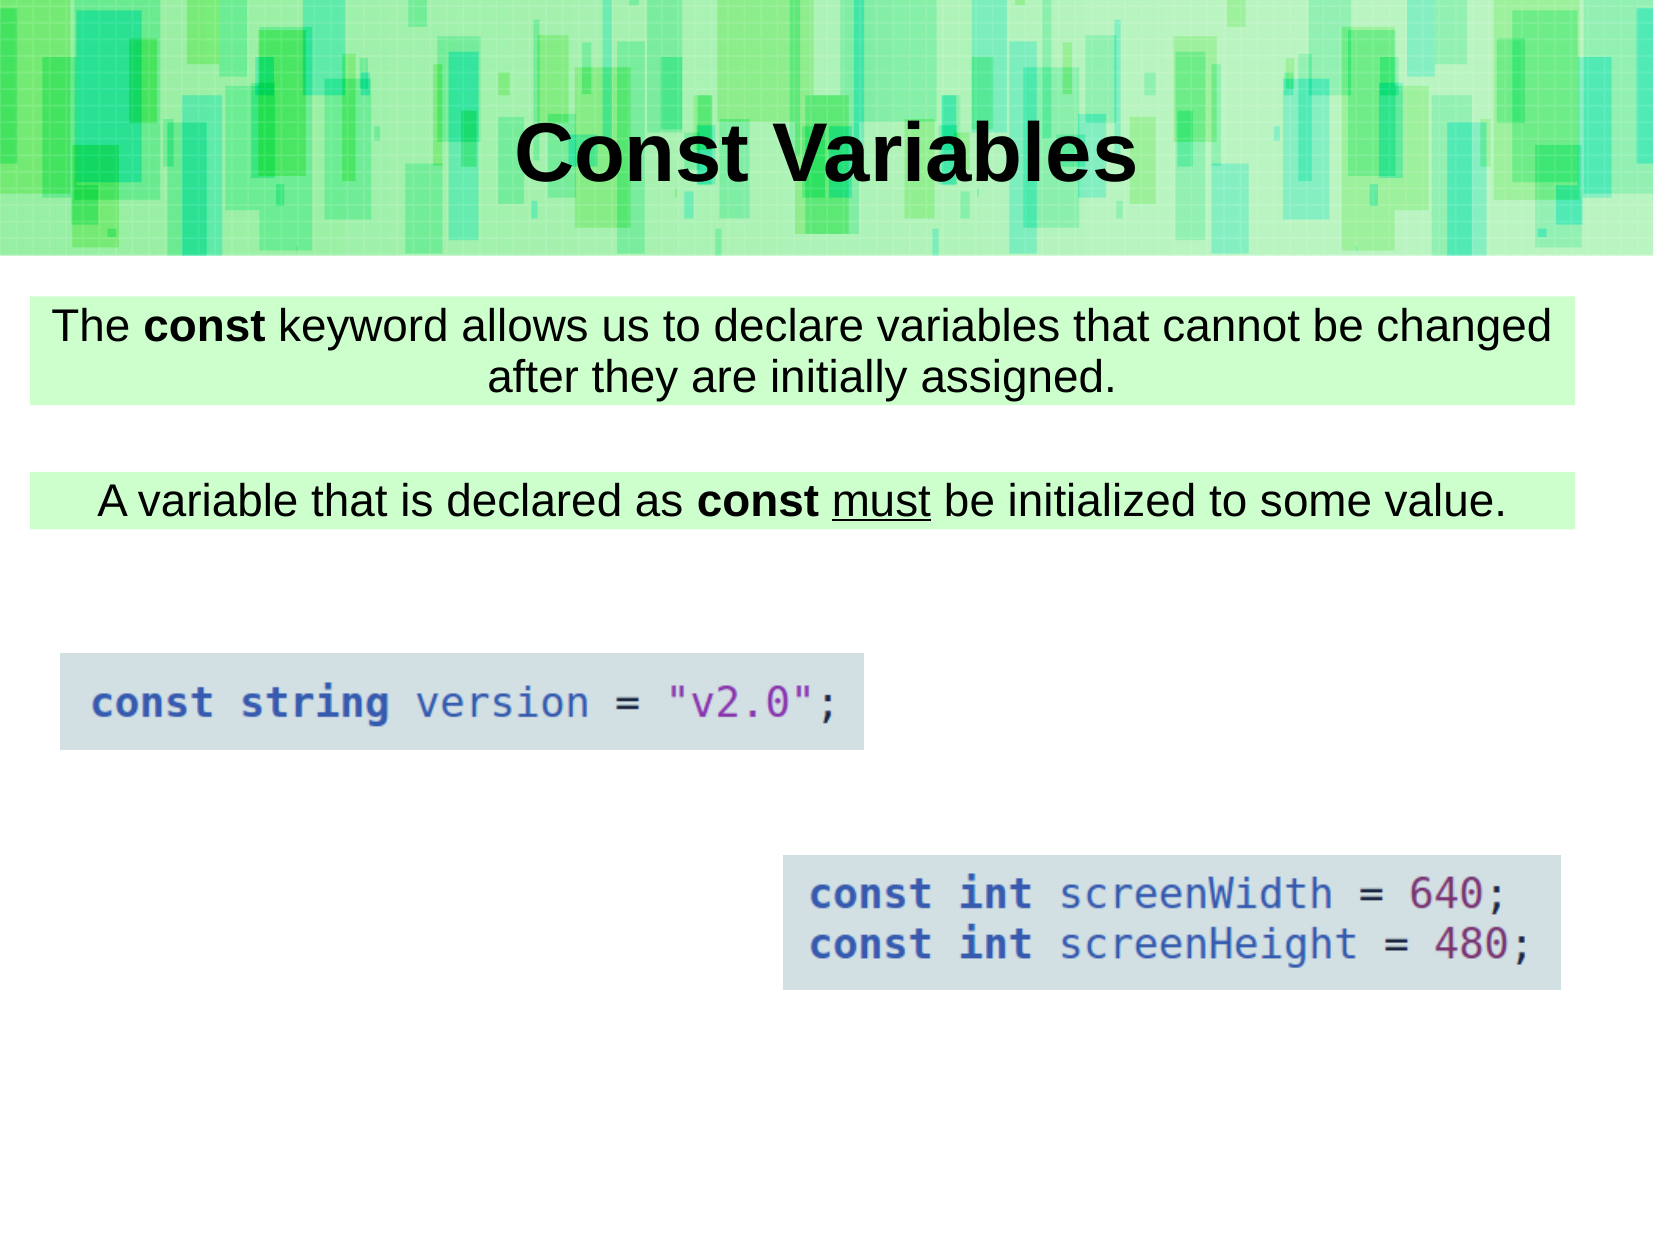

# Const Variables
The const keyword allows us to declare variables that cannot be changed after they are initially assigned.
A variable that is declared as const must be initialized to some value.
“while not done”